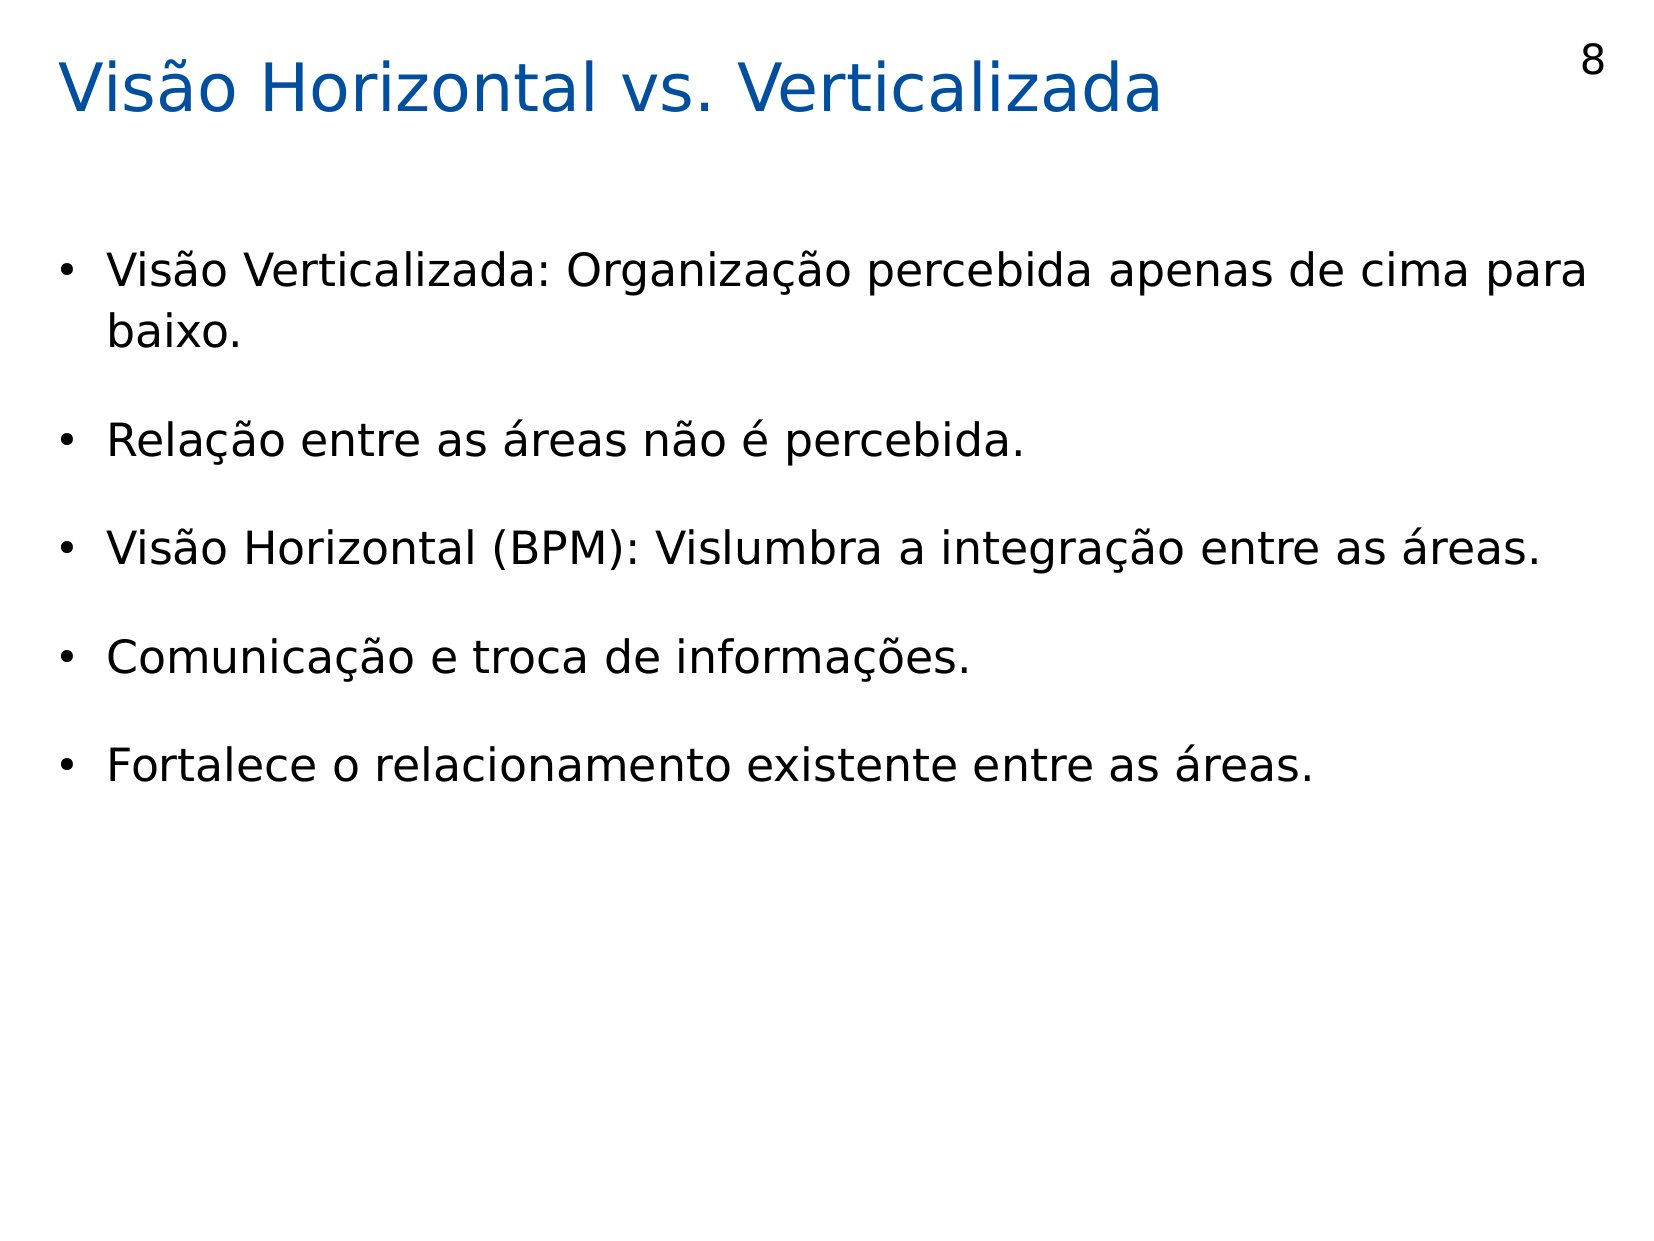

# Visão Horizontal vs. Verticalizada
8
Visão Verticalizada: Organização percebida apenas de cima para baixo.
Relação entre as áreas não é percebida.
Visão Horizontal (BPM): Vislumbra a integração entre as áreas.
Comunicação e troca de informações.
Fortalece o relacionamento existente entre as áreas.